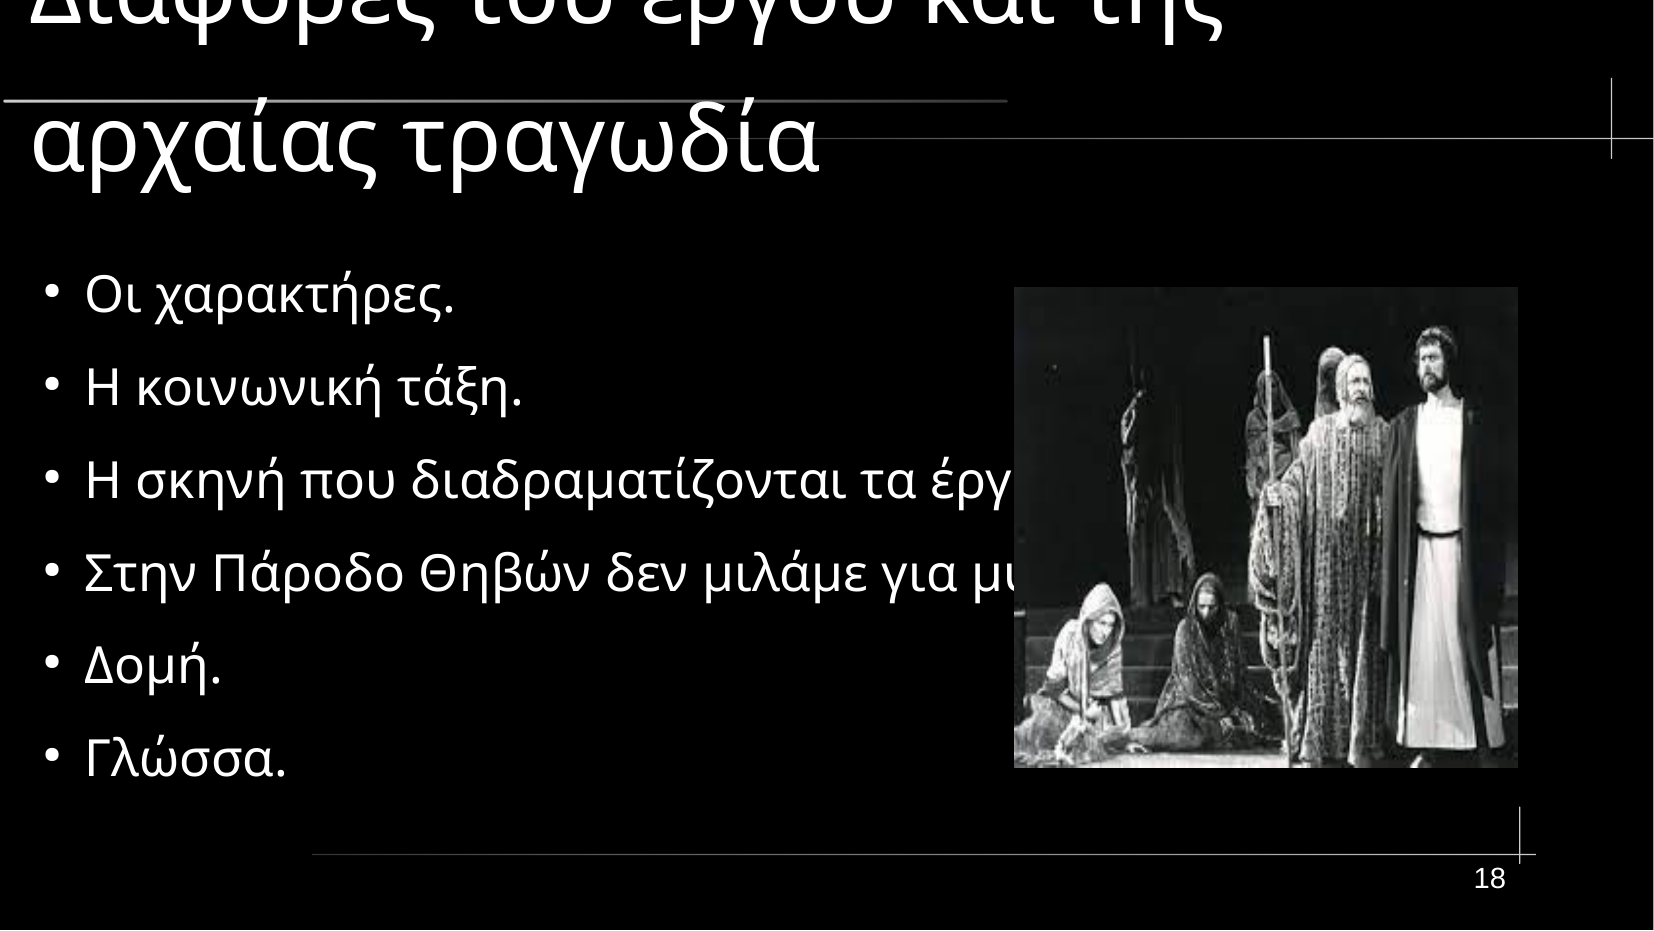

# Διαφορές του έργου και της αρχαίας τραγωδία
Οι χαρακτήρες.
Η κοινωνική τάξη.
Η σκηνή που διαδραματίζονται τα έργα.
Στην Πάροδο Θηβών δεν μιλάμε για μύθο.
Δομή.
Γλώσσα.
18